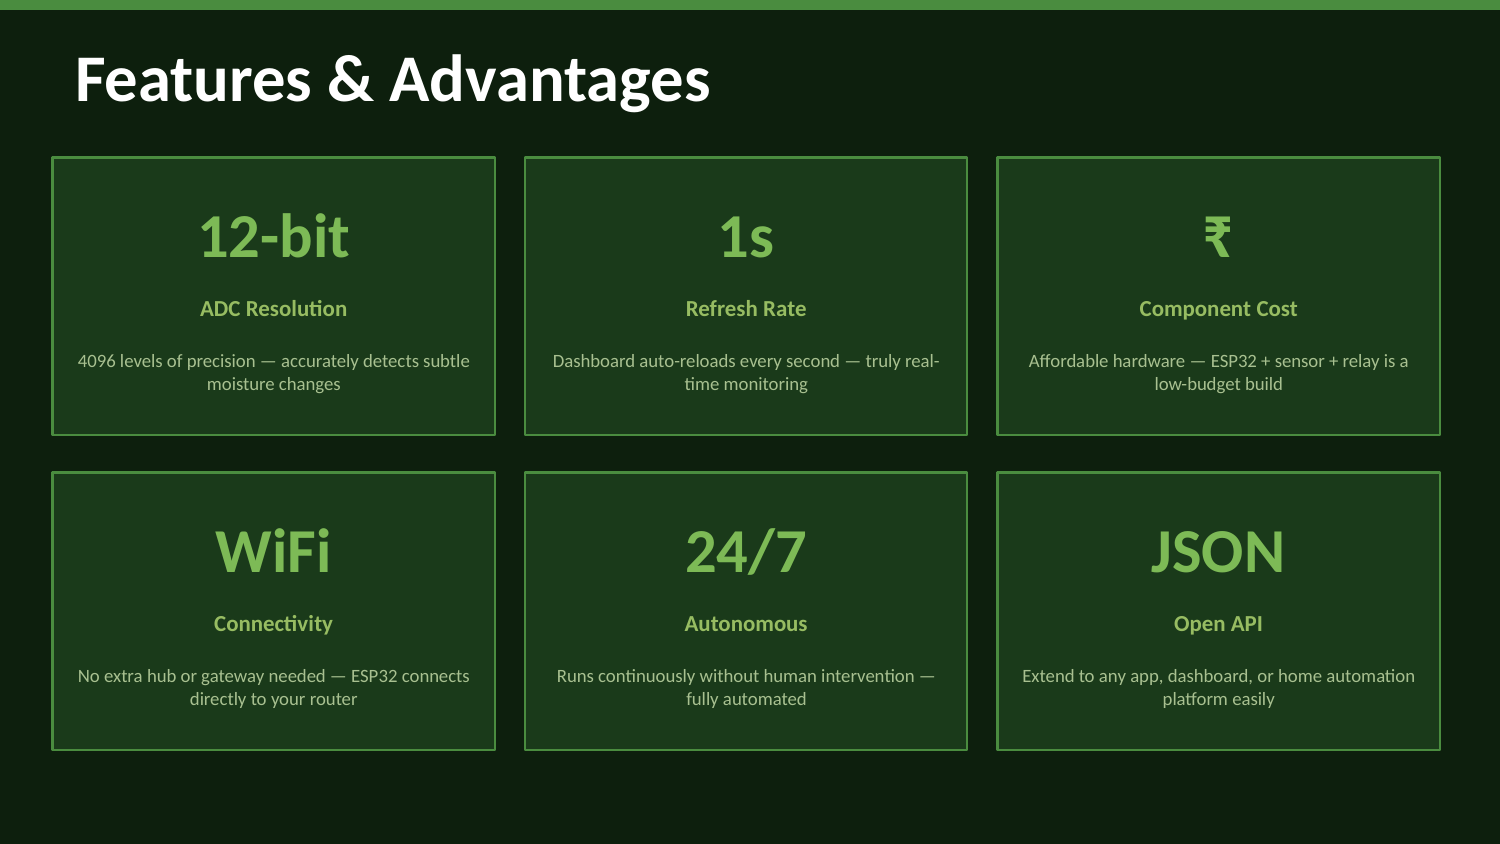

Features & Advantages
12-bit
1s
₹
ADC Resolution
Refresh Rate
Component Cost
4096 levels of precision — accurately detects subtle moisture changes
Dashboard auto-reloads every second — truly real-time monitoring
Affordable hardware — ESP32 + sensor + relay is a low-budget build
WiFi
24/7
JSON
Connectivity
Autonomous
Open API
No extra hub or gateway needed — ESP32 connects directly to your router
Runs continuously without human intervention — fully automated
Extend to any app, dashboard, or home automation platform easily